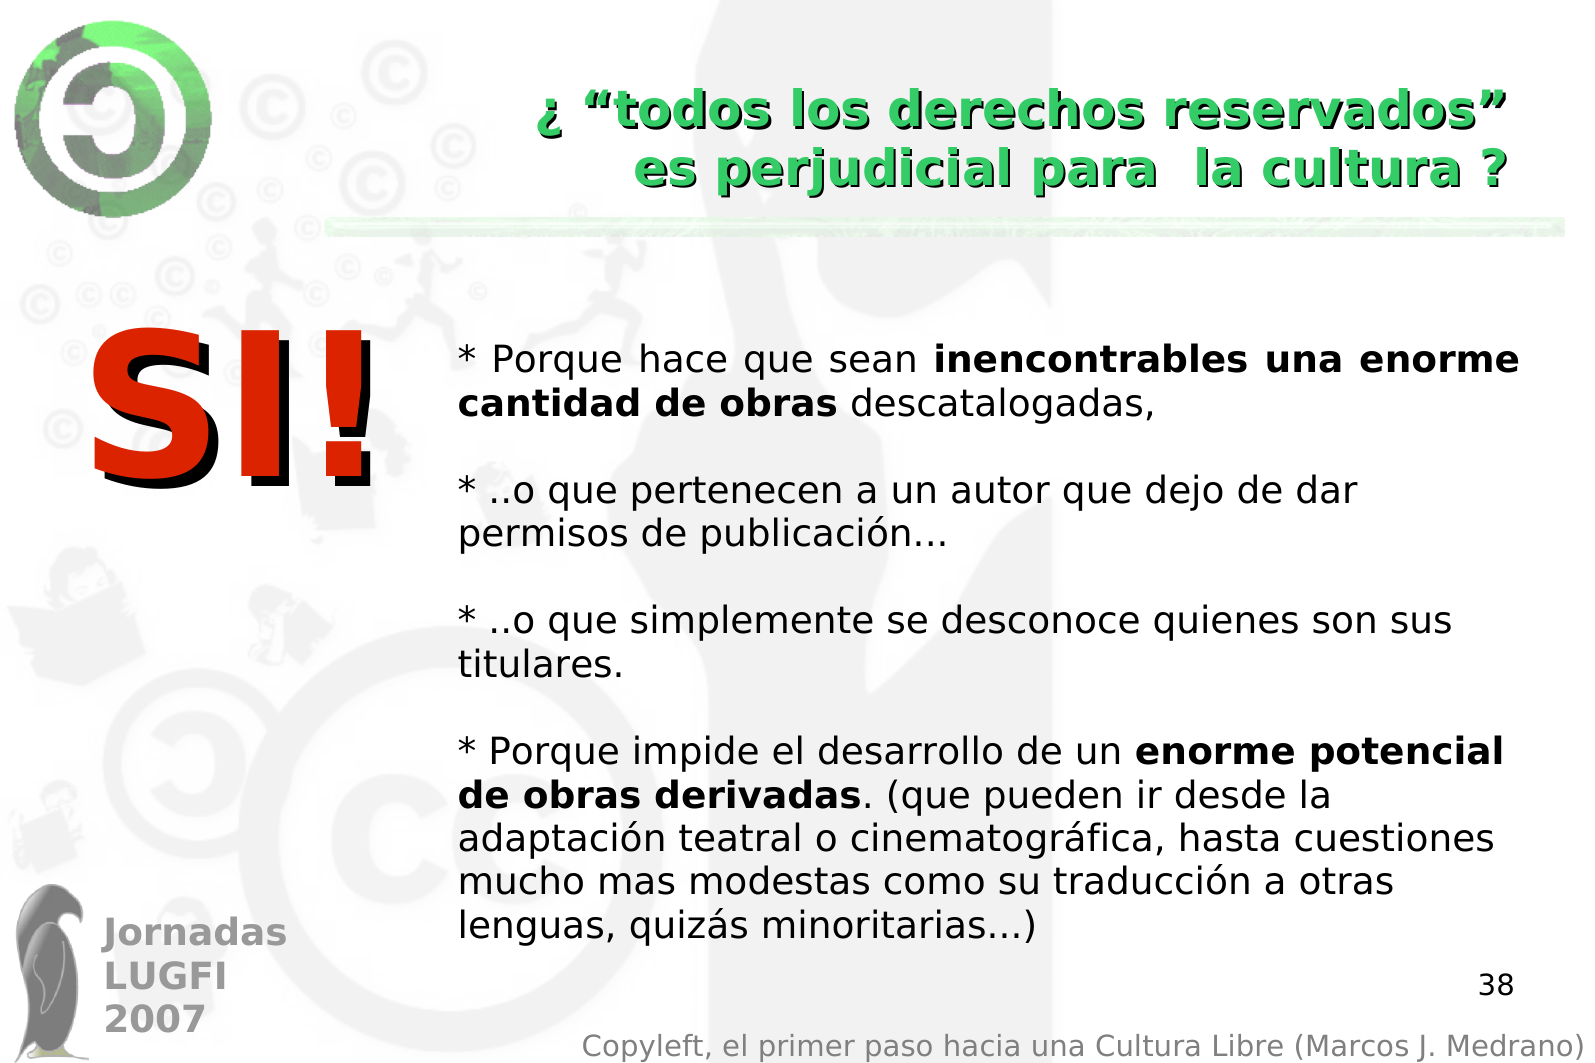

¿ “todos los derechos reservados” es perjudicial para la cultura ?
SI!
* Porque hace que sean inencontrables una enorme cantidad de obras descatalogadas,
* ..o que pertenecen a un autor que dejo de dar permisos de publicación...
* ..o que simplemente se desconoce quienes son sus titulares.
* Porque impide el desarrollo de un enorme potencial de obras derivadas. (que pueden ir desde la adaptación teatral o cinematográfica, hasta cuestiones mucho mas modestas como su traducción a otras lenguas, quizás minoritarias...)
38